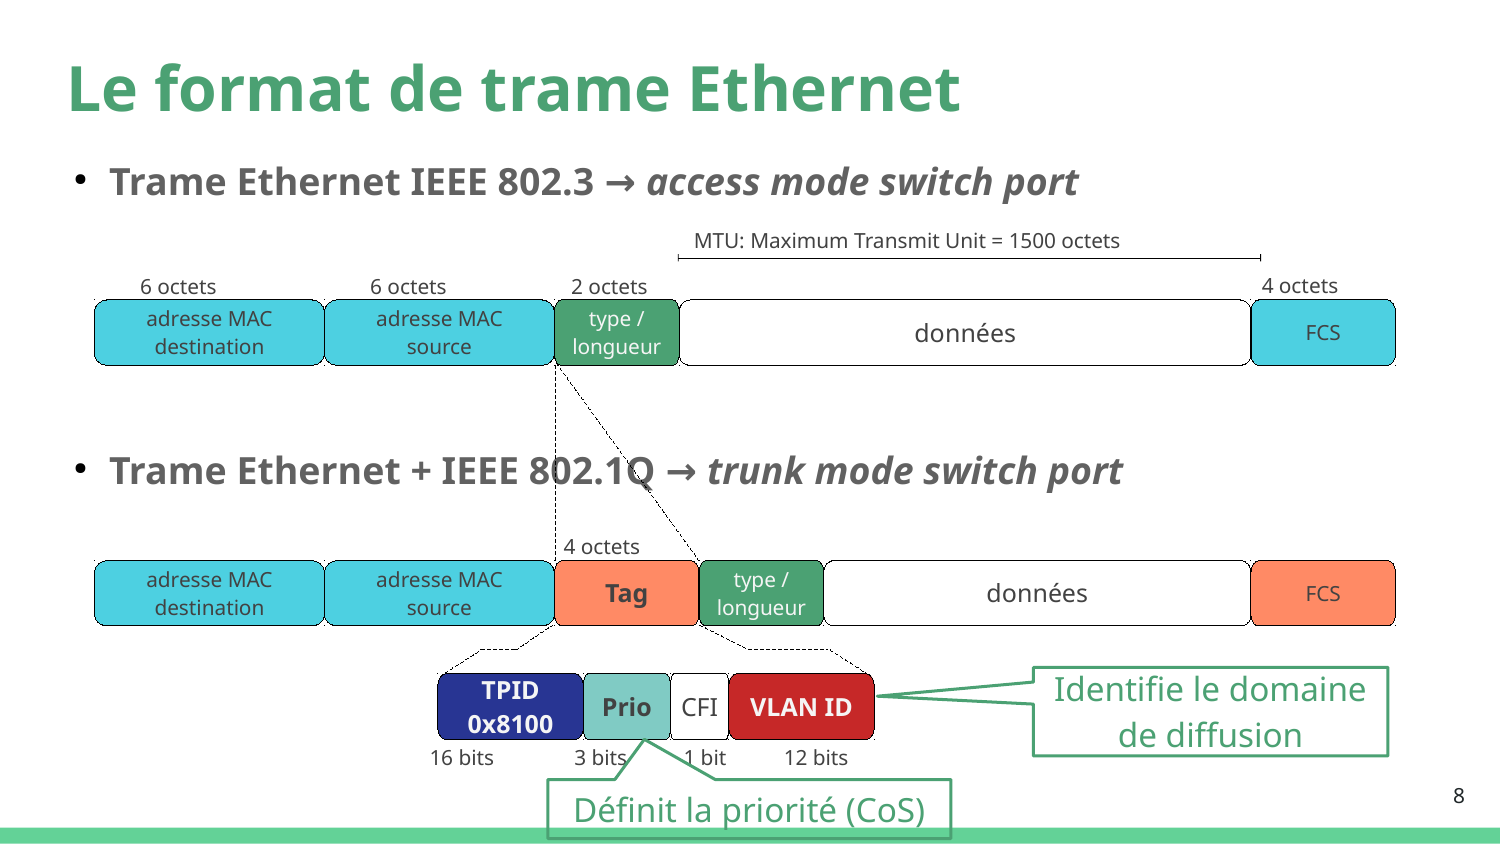

# Le format de trame Ethernet
Trame Ethernet IEEE 802.3 → access mode switch port
MTU: Maximum Transmit Unit = 1500 octets
4 octets
6 octets
6 octets
2 octets
adresse MAC
destination
adresse MAC
source
type /
longueur
FCS
données
Trame Ethernet + IEEE 802.1Q → trunk mode switch port
4 octets
adresse MAC
destination
adresse MAC
source
Tag
type /
longueur
données
FCS
Identifie le domaine de diffusion
TPID
0x8100
Prio
CFI
VLAN ID
16 bits
3 bits
1 bit
12 bits
Définit la priorité (CoS)